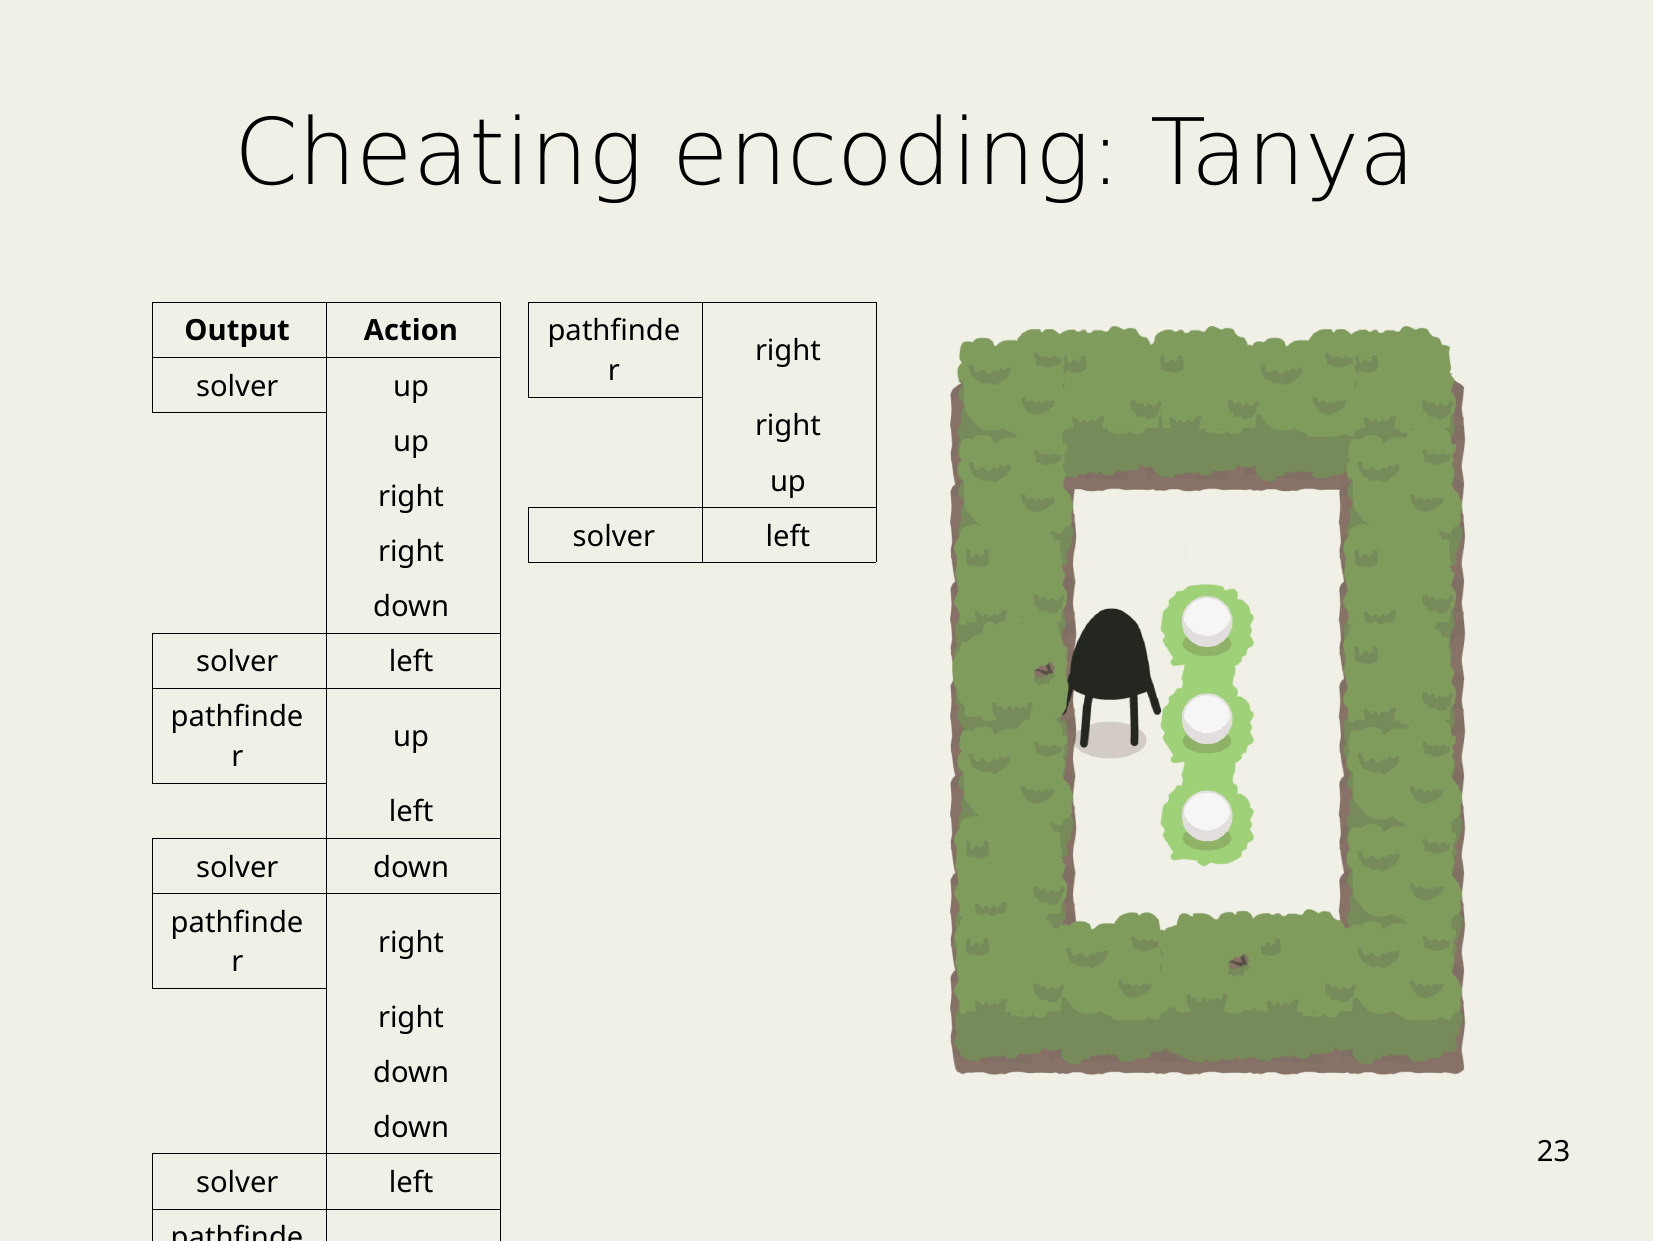

# Cheating encoding: Tanya
| Output | Action |
| --- | --- |
| solver | up |
| | up |
| | right |
| | right |
| | down |
| solver | left |
| pathfinder | up |
| | left |
| solver | down |
| pathfinder | right |
| | right |
| | down |
| | down |
| solver | left |
| pathfinder | down |
| | left |
| solver | up |
| pathfinder | right |
| --- | --- |
| | right |
| | up |
| solver | left |
23